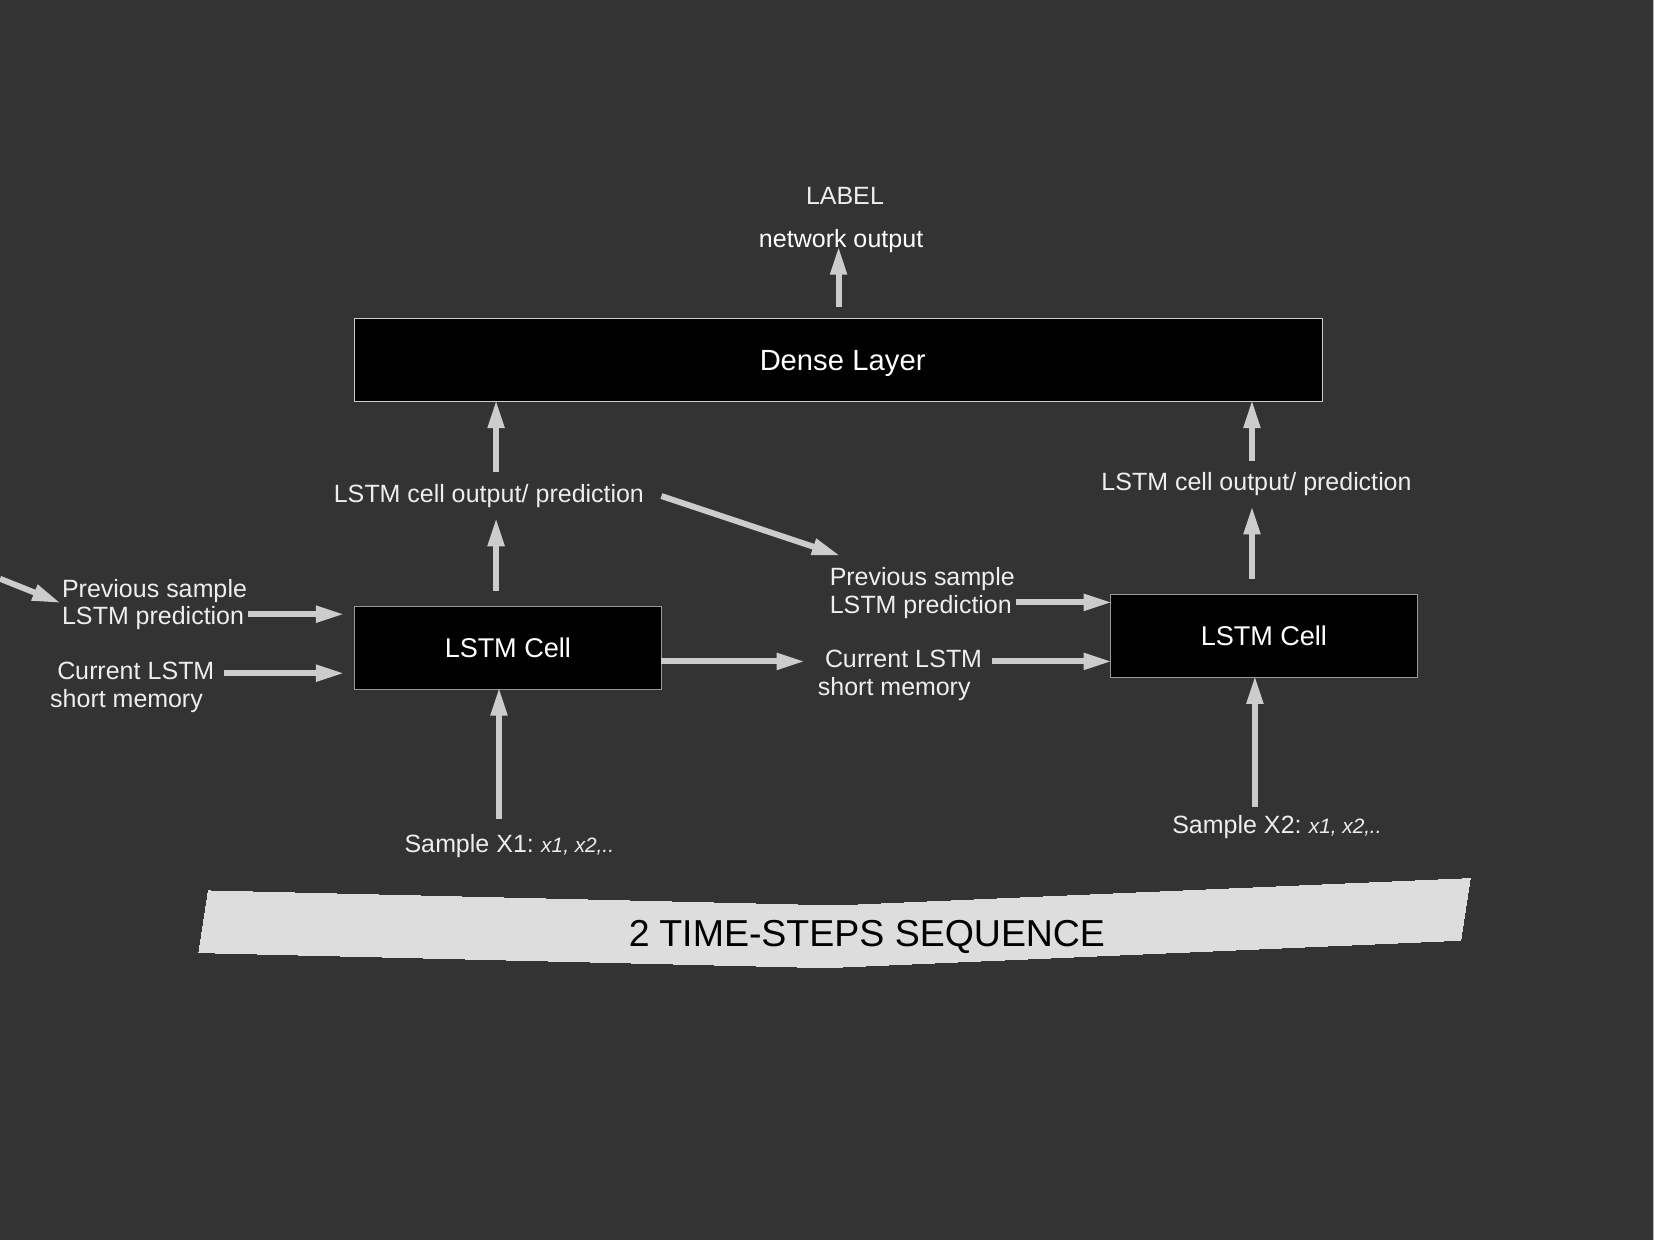

LABEL
network output
 Dense Layer
LSTM cell output/ prediction
LSTM cell output/ prediction
Previous sample LSTM prediction
Previous sample LSTM prediction
LSTM Cell
LSTM Cell
 Current LSTM short memory
 Current LSTM short memory
Sample X2: x1, x2,..
Sample X1: x1, x2,..
2 TIME-STEPS SEQUENCE